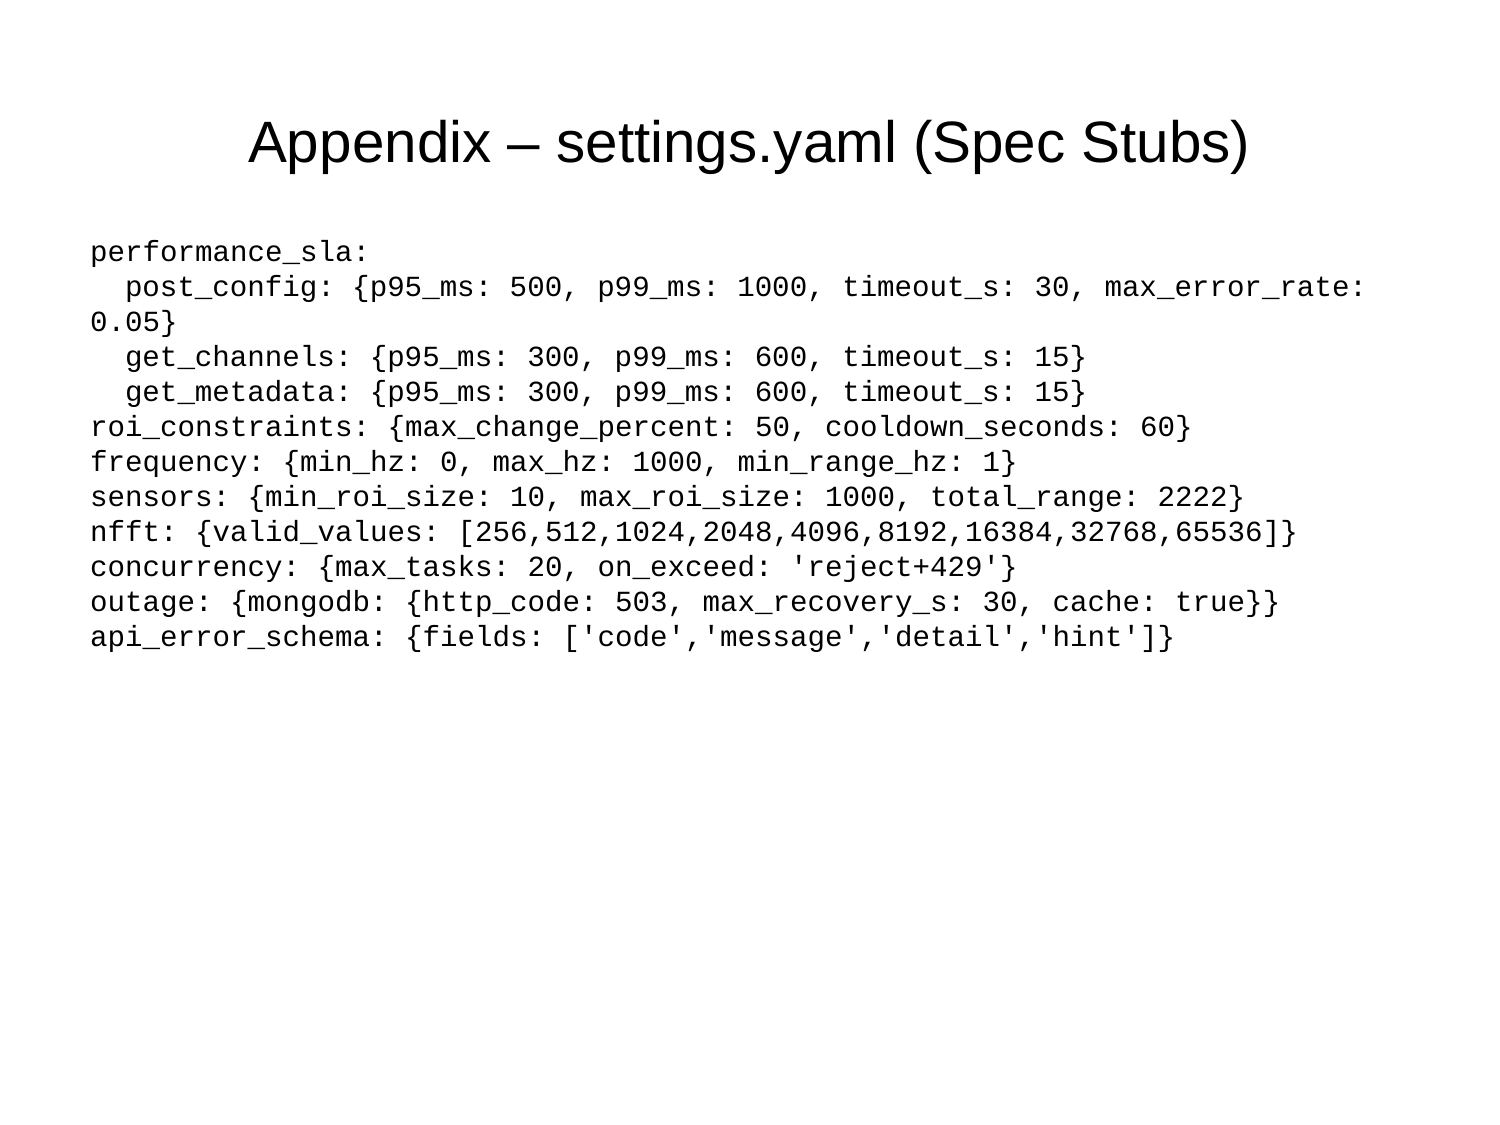

# Appendix – settings.yaml (Spec Stubs)
performance_sla:
 post_config: {p95_ms: 500, p99_ms: 1000, timeout_s: 30, max_error_rate: 0.05}
 get_channels: {p95_ms: 300, p99_ms: 600, timeout_s: 15}
 get_metadata: {p95_ms: 300, p99_ms: 600, timeout_s: 15}
roi_constraints: {max_change_percent: 50, cooldown_seconds: 60}
frequency: {min_hz: 0, max_hz: 1000, min_range_hz: 1}
sensors: {min_roi_size: 10, max_roi_size: 1000, total_range: 2222}
nfft: {valid_values: [256,512,1024,2048,4096,8192,16384,32768,65536]}
concurrency: {max_tasks: 20, on_exceed: 'reject+429'}
outage: {mongodb: {http_code: 503, max_recovery_s: 30, cache: true}}
api_error_schema: {fields: ['code','message','detail','hint']}